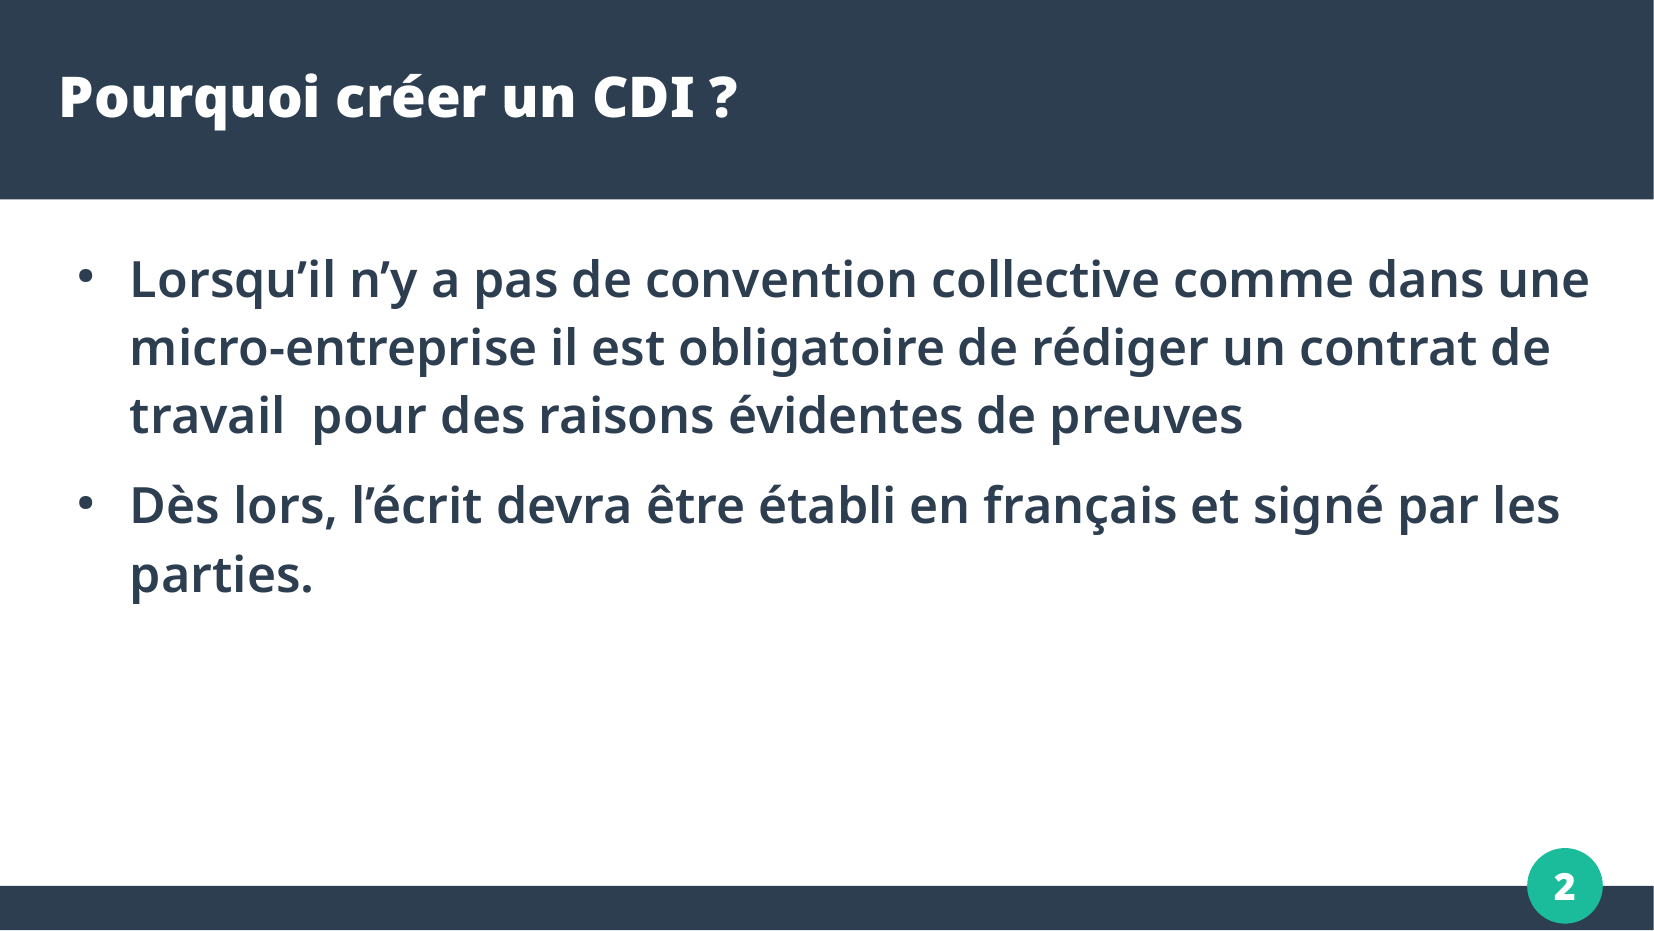

# Pourquoi créer un CDI ?
Lorsqu’il n’y a pas de convention collective comme dans une micro-entreprise il est obligatoire de rédiger un contrat de travail pour des raisons évidentes de preuves
Dès lors, l’écrit devra être établi en français et signé par les parties.